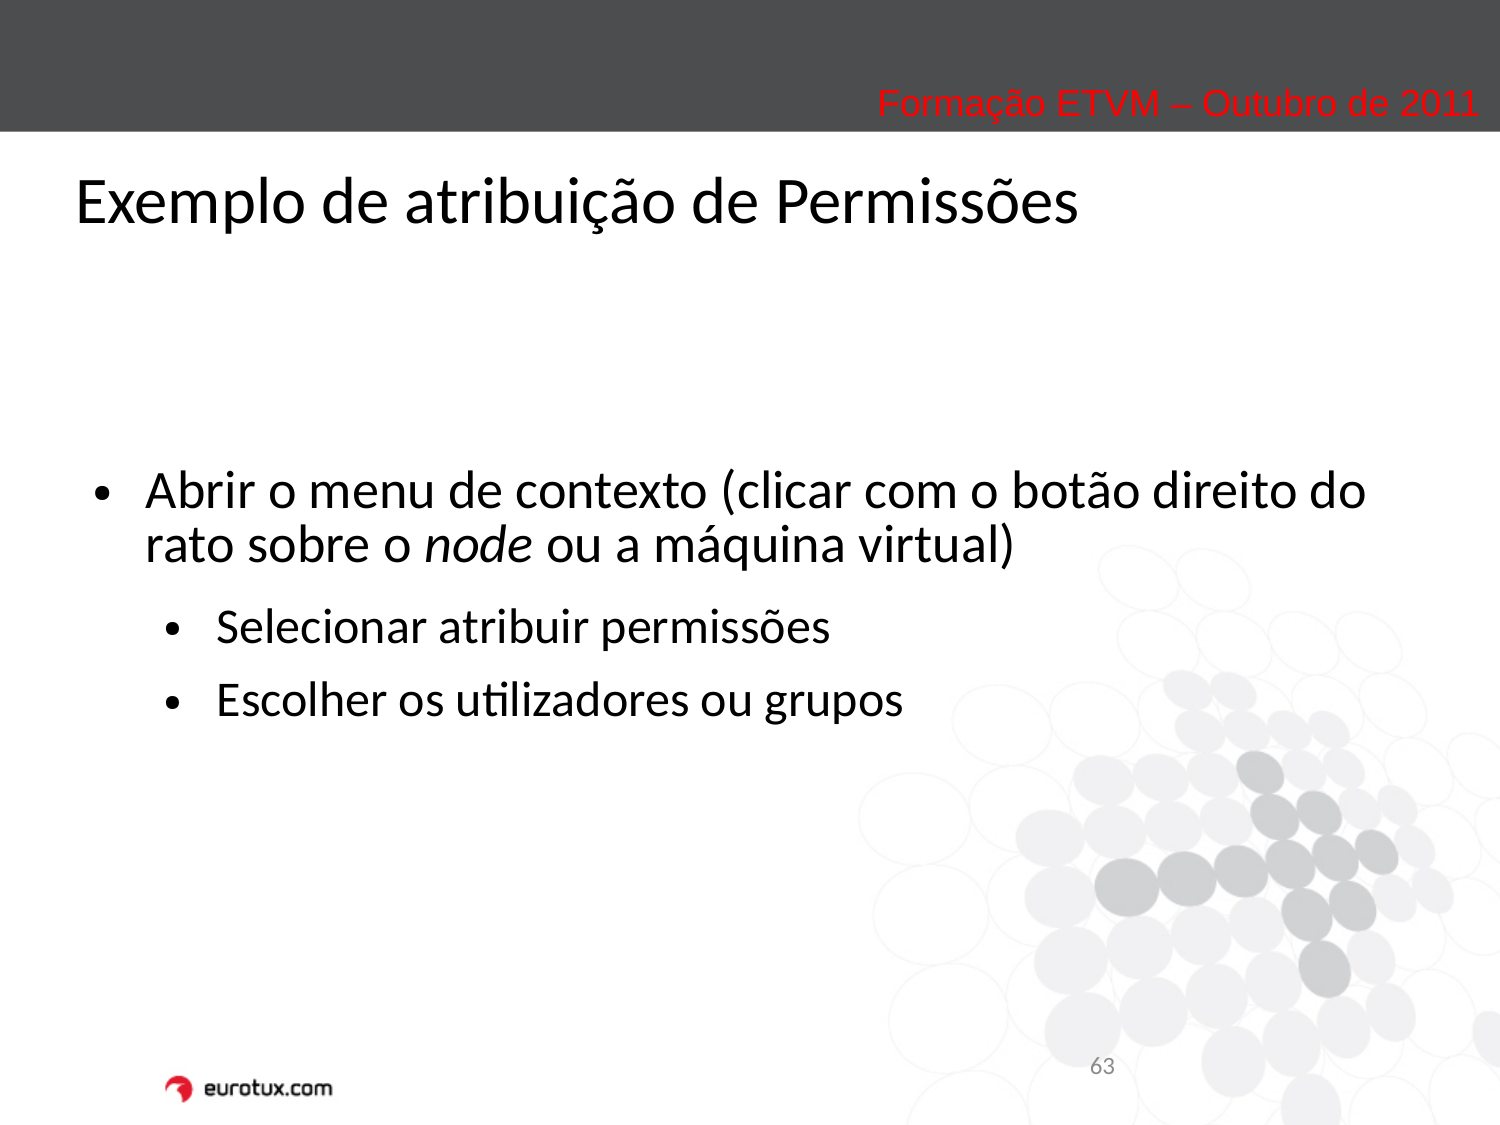

# Exemplo de atribuição de Permissões
Abrir o menu de contexto (clicar com o botão direito do rato sobre o node ou a máquina virtual)
Selecionar atribuir permissões
Escolher os utilizadores ou grupos
63